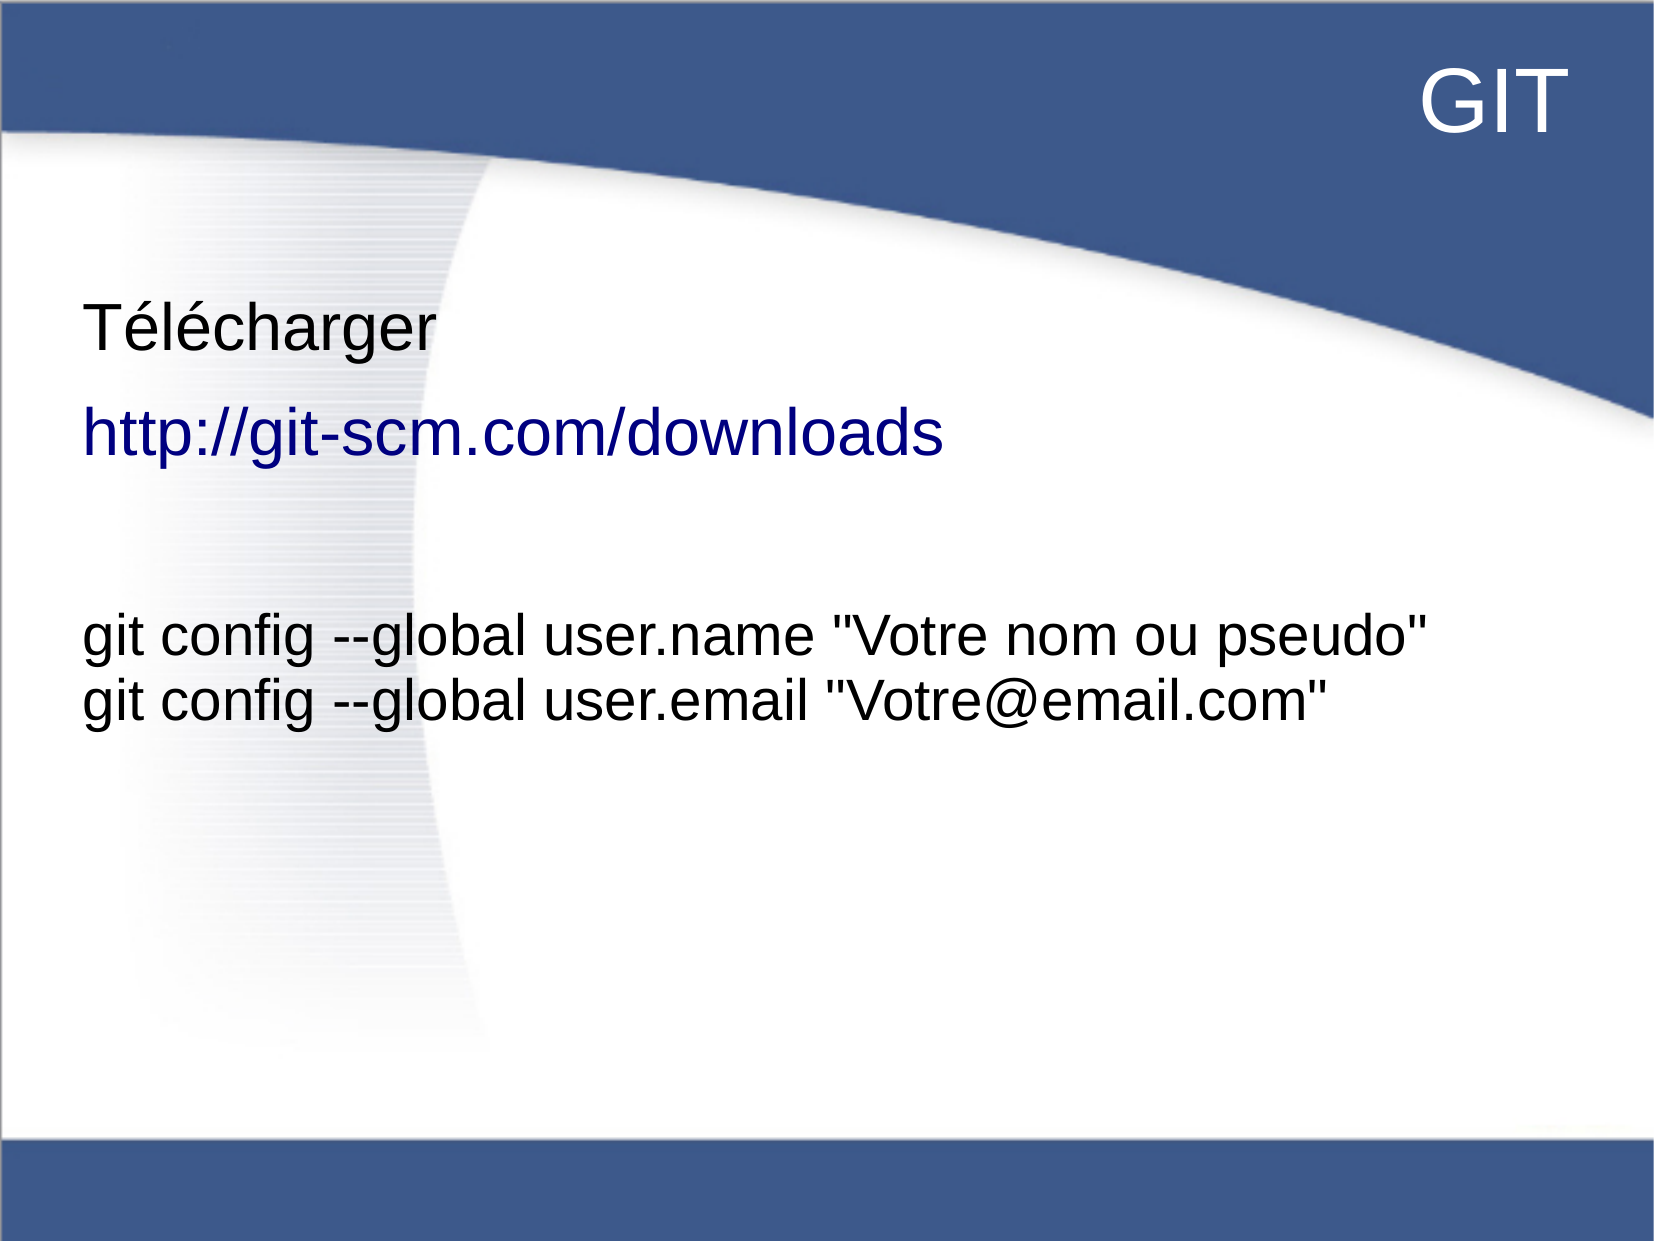

# GIT
Télécharger
http://git-scm.com/downloads
git config --global user.name "Votre nom ou pseudo"
git config --global user.email "Votre@email.com"